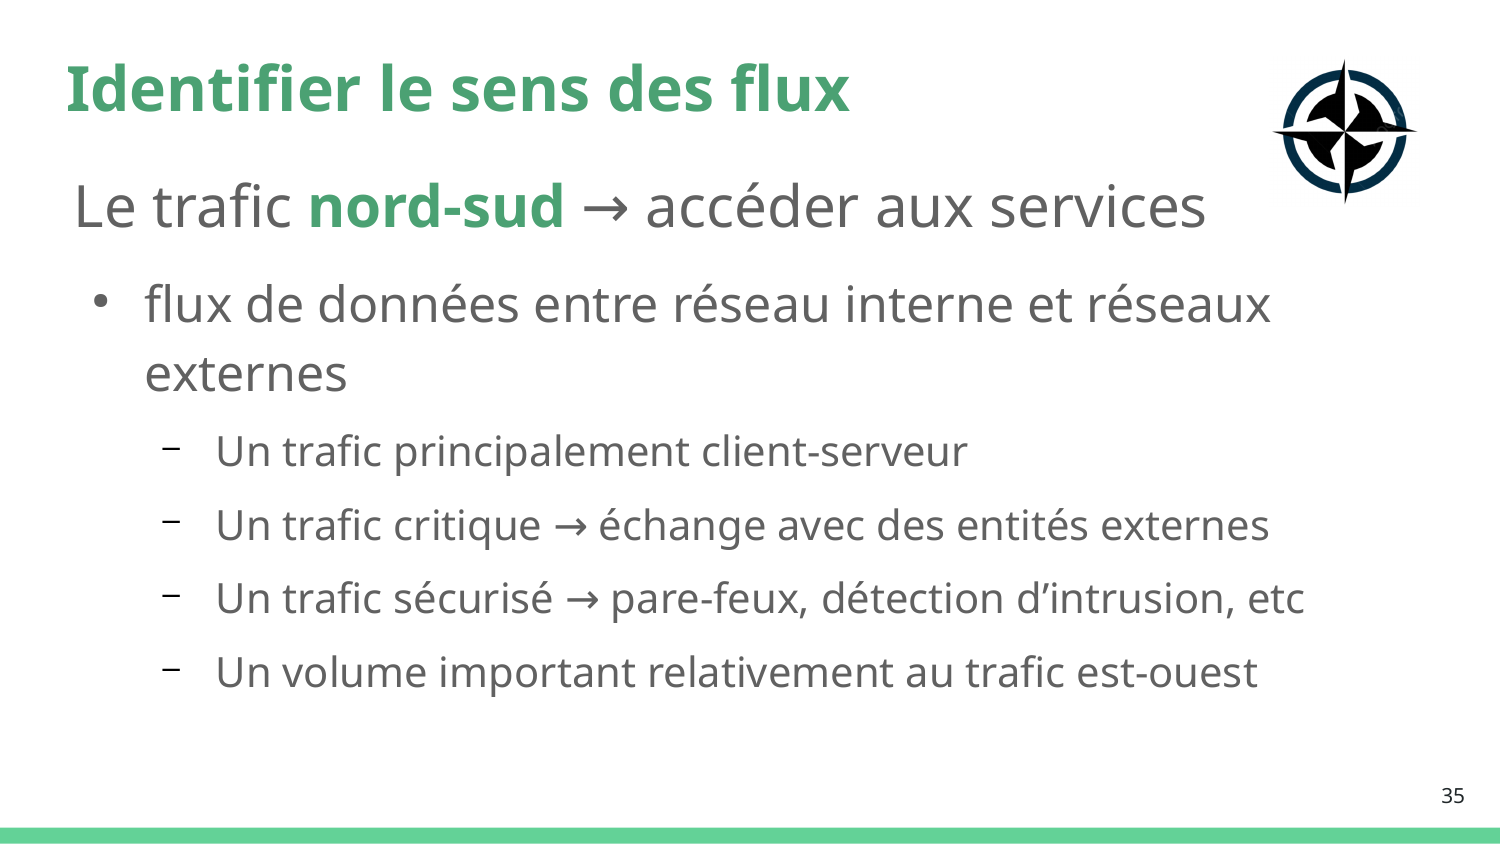

Identifier le sens des flux
# Le trafic nord-sud → accéder aux services
flux de données entre réseau interne et réseaux externes
Un trafic principalement client-serveur
Un trafic critique → échange avec des entités externes
Un trafic sécurisé → pare-feux, détection d’intrusion, etc
Un volume important relativement au trafic est-ouest